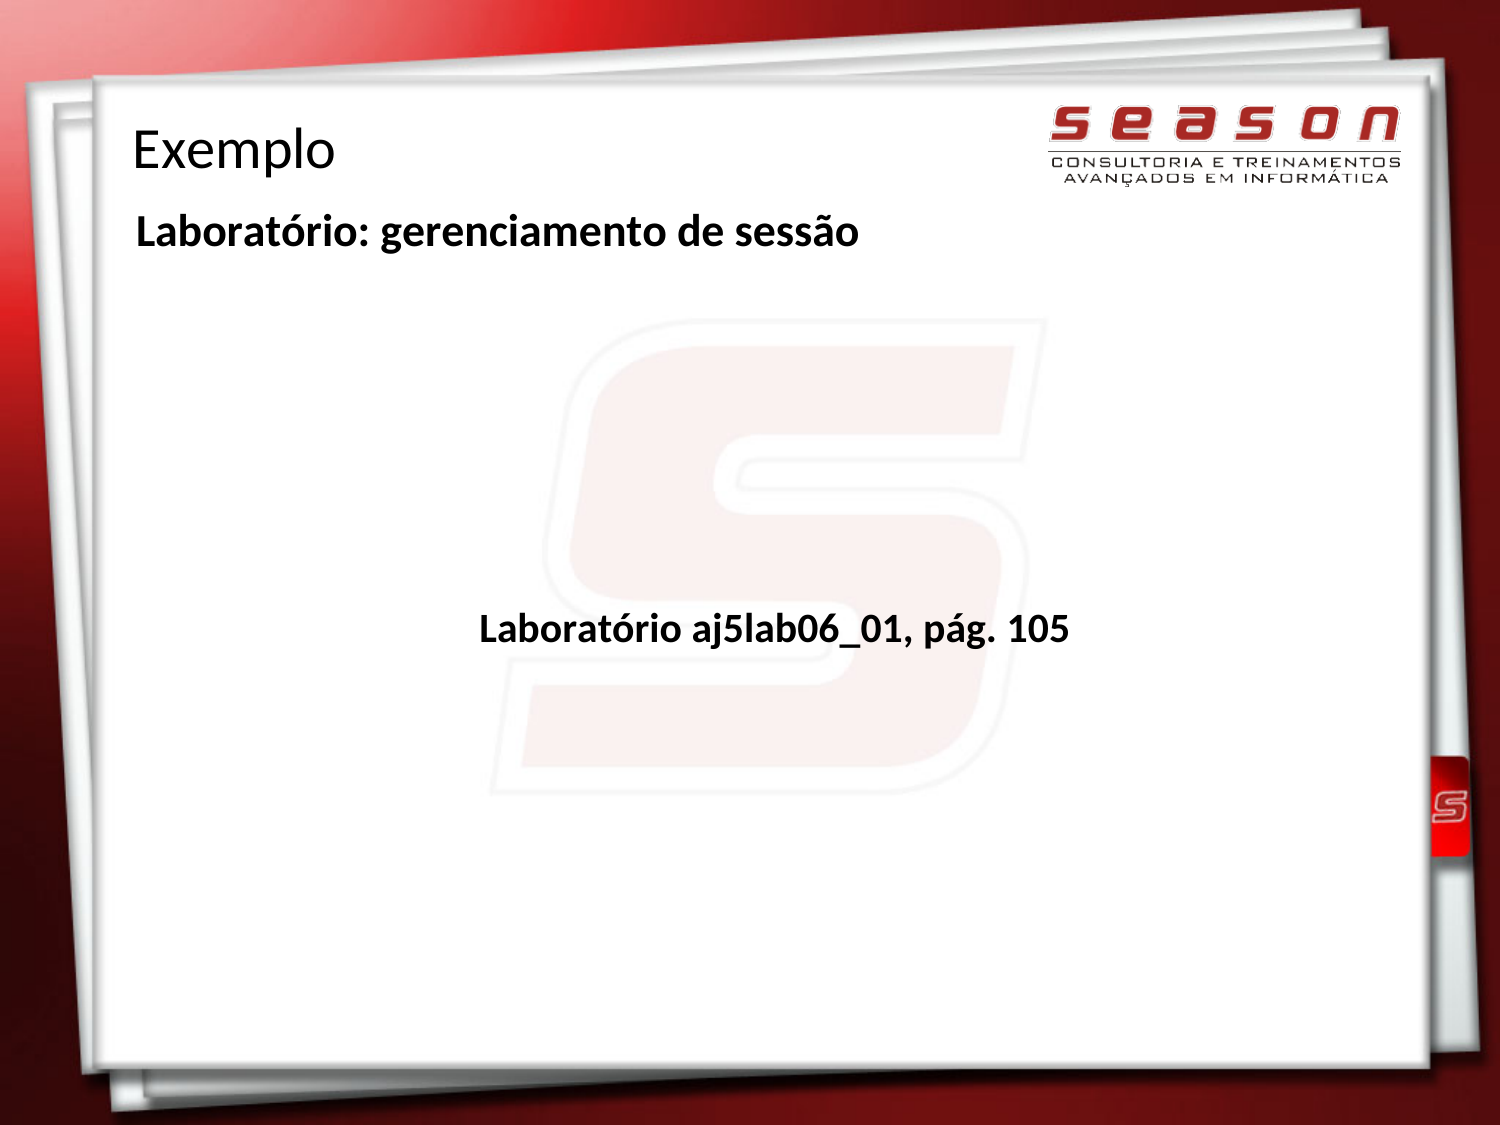

# Exemplo
Laboratório: gerenciamento de sessão
Laboratório aj5lab06_01, pág. 105